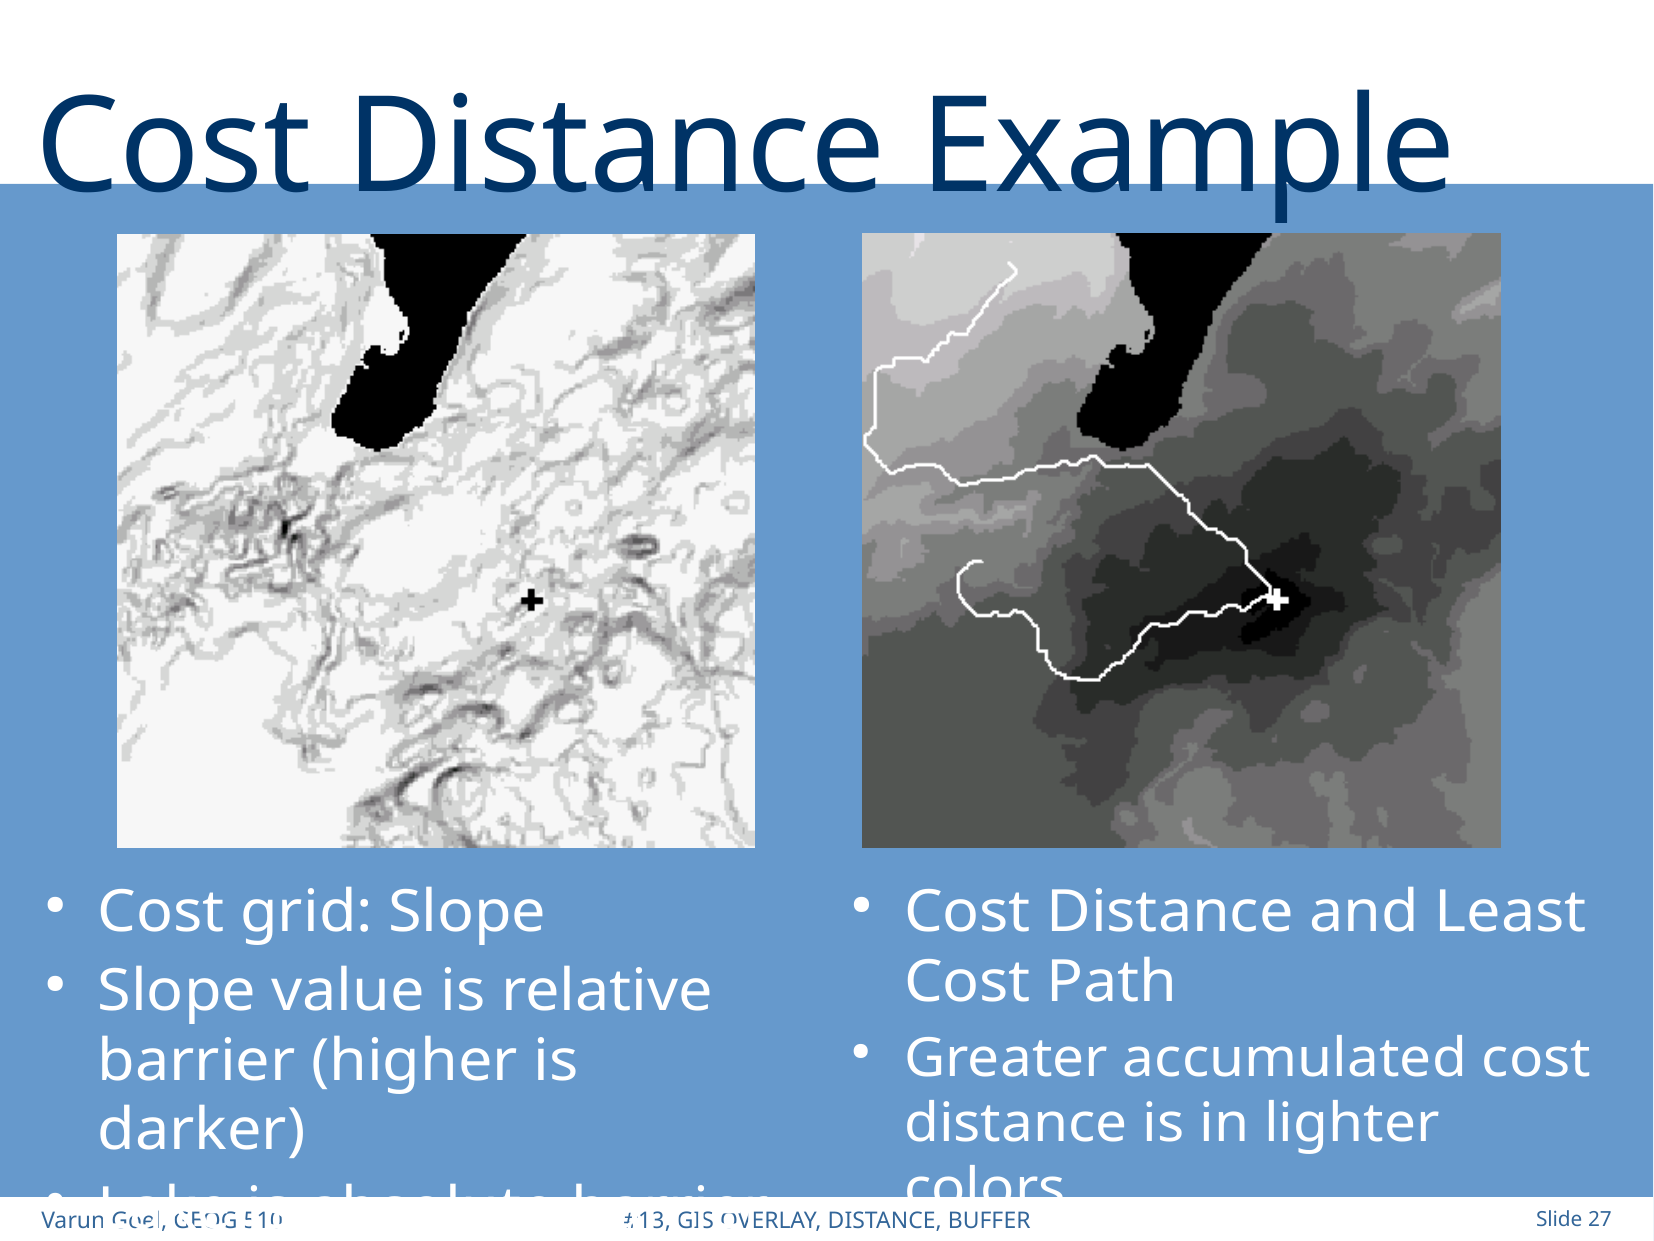

# Cost Distance Example
Cost grid: Slope
Slope value is relative barrier (higher is darker)
Lake is absolute barrier
Cost Distance and Least Cost Path
Greater accumulated cost distance is in lighter colors
#13, GIS OVERLAY, DISTANCE, BUFFER
27